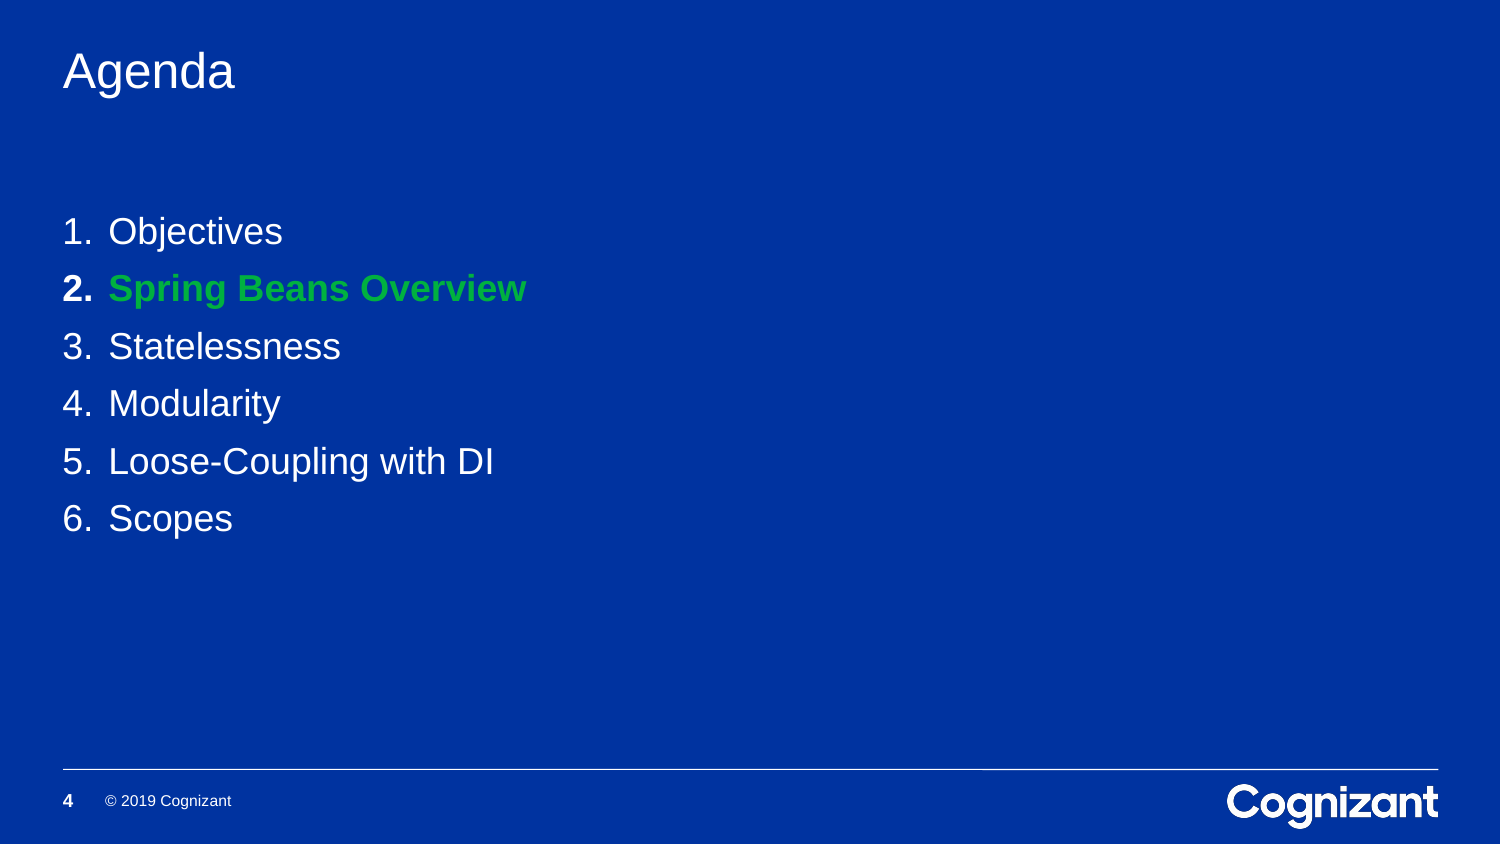

Agenda
Objectives
Spring Beans Overview
Statelessness
Modularity
Loose-Coupling with DI
Scopes
© 2019 Cognizant